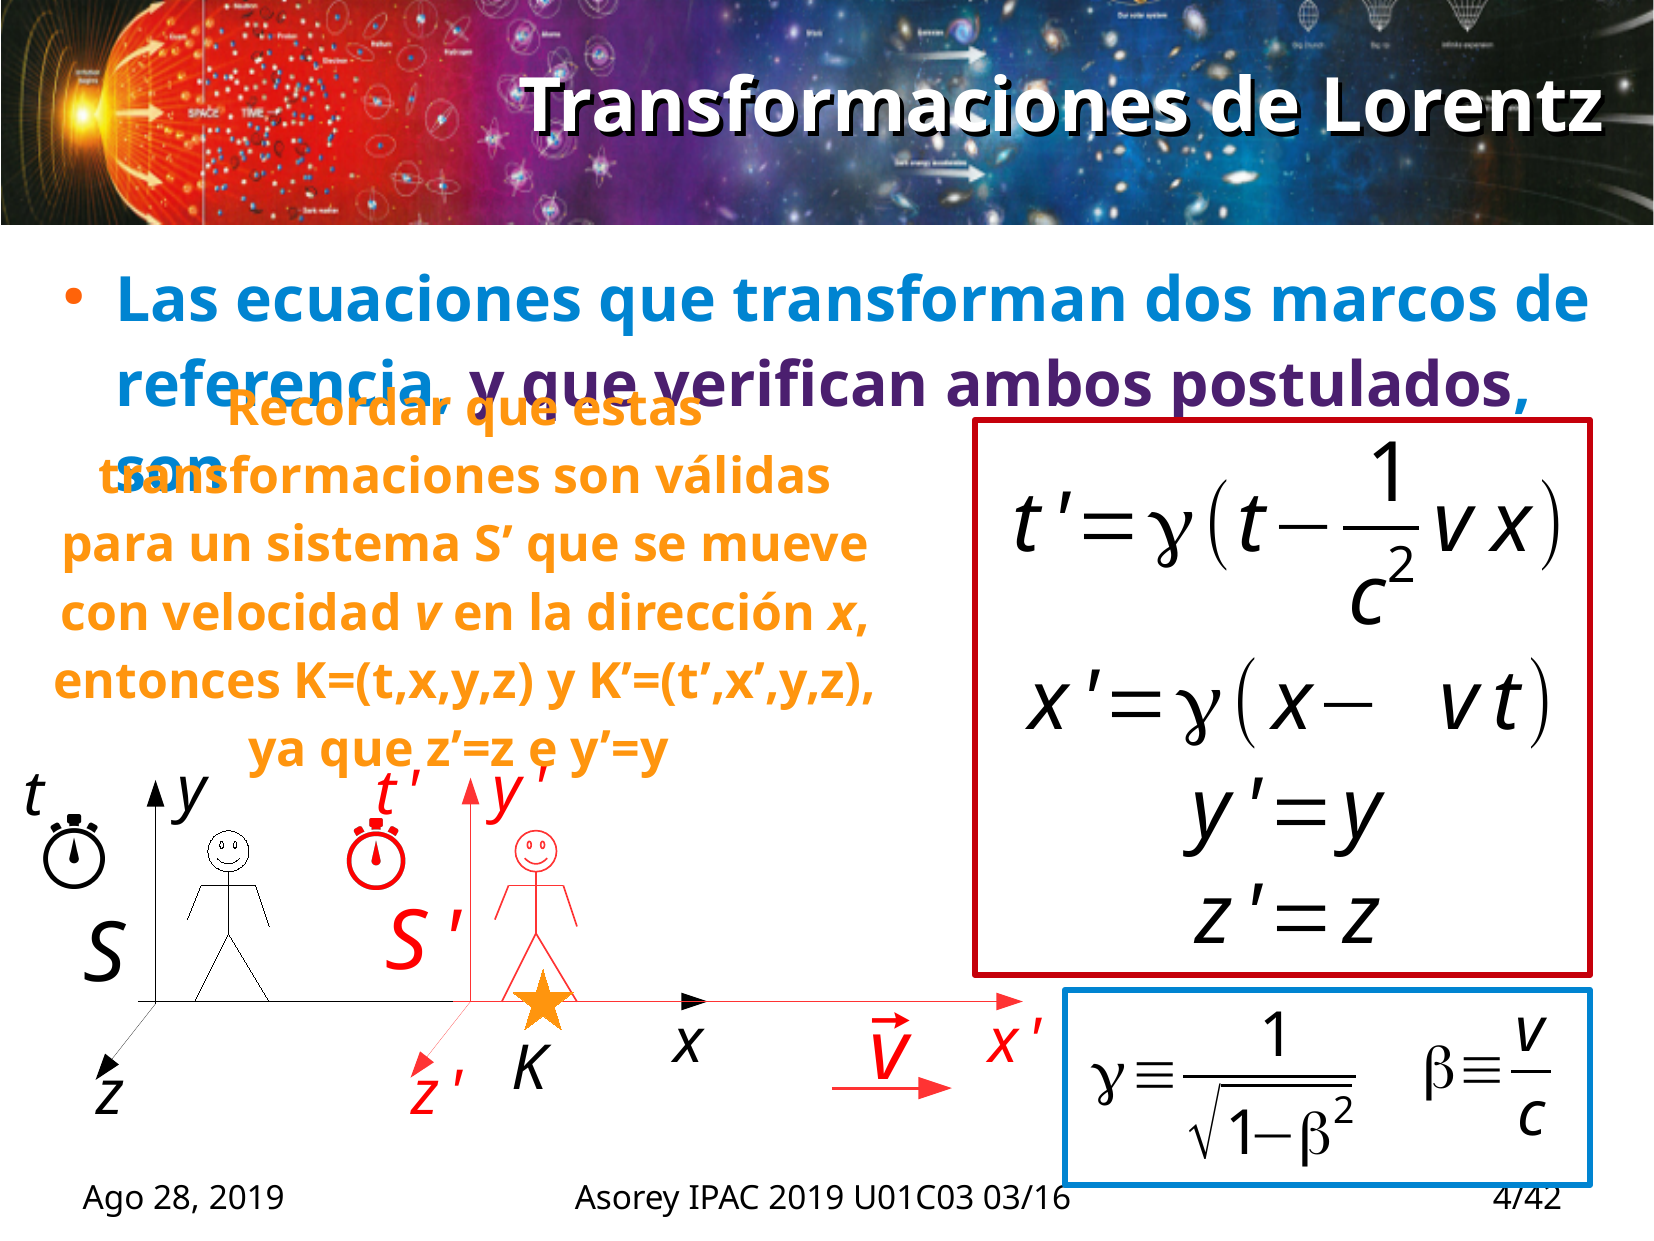

# Transformaciones de Lorentz
Las ecuaciones que transforman dos marcos de referencia, y que verifican ambos postulados, son
Recordar que estas transformaciones son válidas para un sistema S’ que se mueve con velocidad v en la dirección x, entonces K=(t,x,y,z) y K’=(t’,x’,y,z), ya que z’=z e y’=y
Ago 28, 2019
Asorey IPAC 2019 U01C03 03/16
4